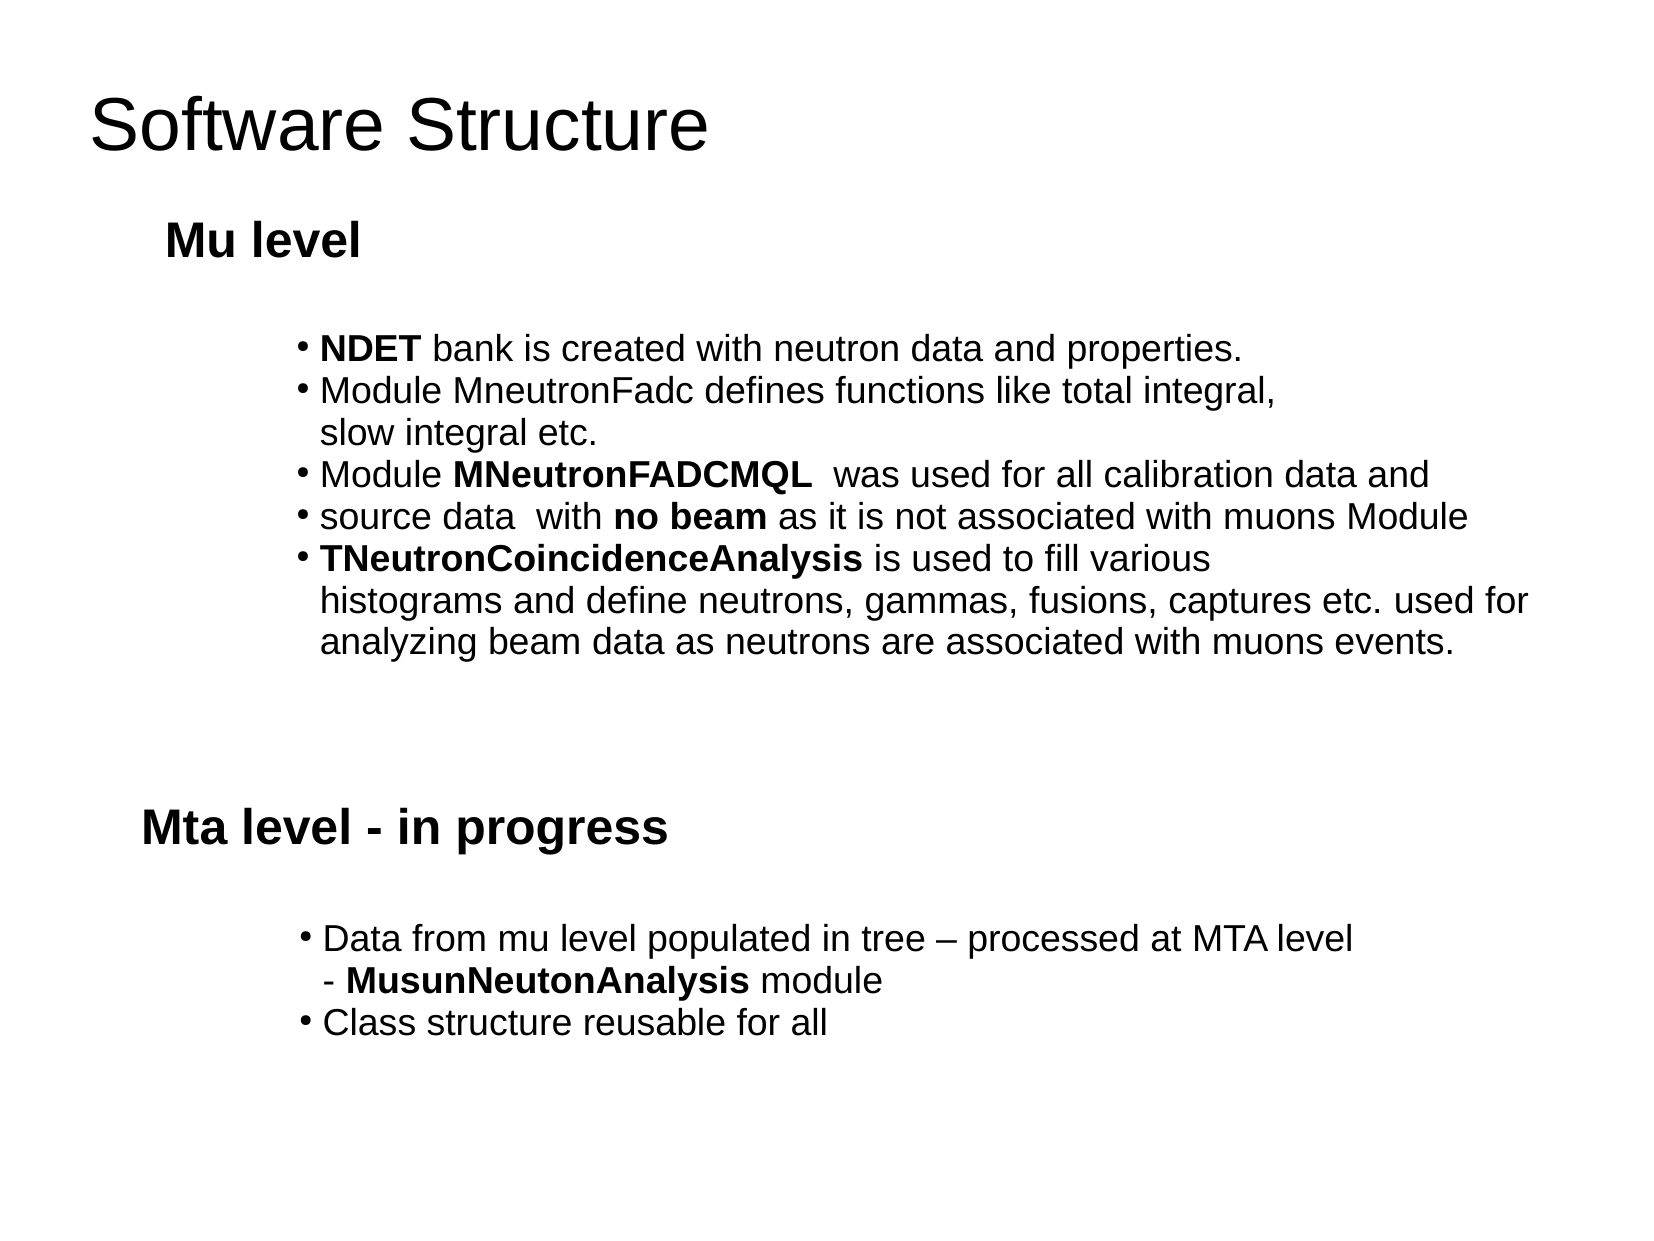

Software Structure
Mu level
 NDET bank is created with neutron data and properties.
 Module MneutronFadc defines functions like total integral,
 slow integral etc.
 Module MNeutronFADCMQL was used for all calibration data and
 source data with no beam as it is not associated with muons Module
 TNeutronCoincidenceAnalysis is used to fill various
 histograms and define neutrons, gammas, fusions, captures etc. used for
 analyzing beam data as neutrons are associated with muons events.
Mta level - in progress
 Data from mu level populated in tree – processed at MTA level
 - MusunNeutonAnalysis module
 Class structure reusable for all